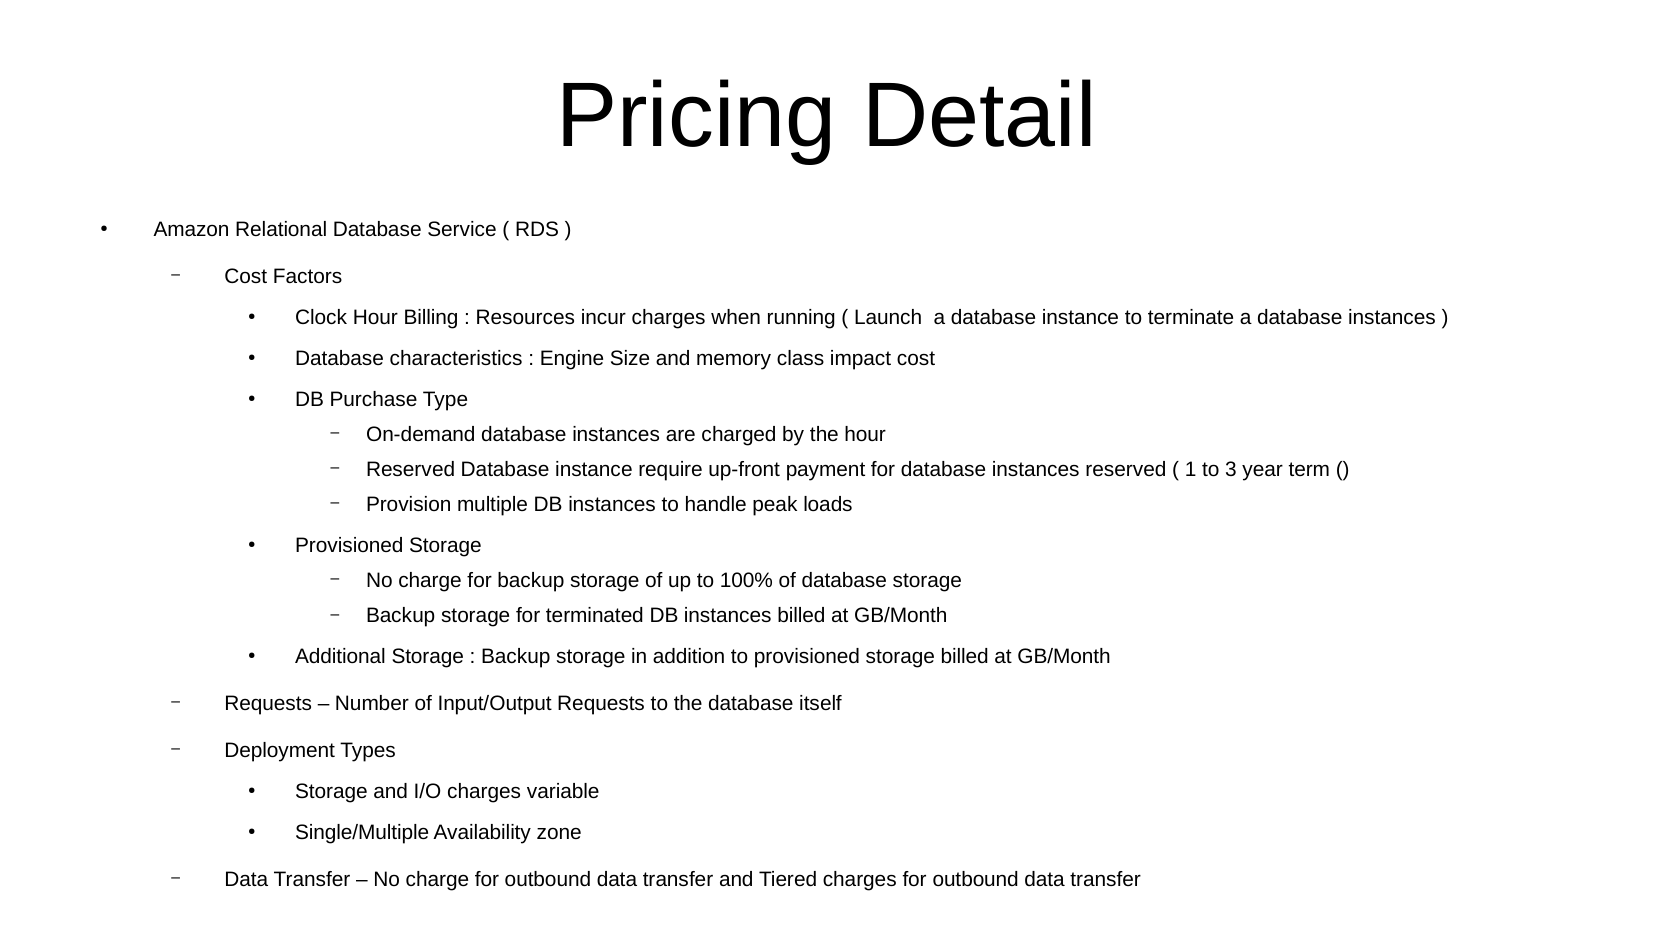

# Pricing Detail
Amazon Relational Database Service ( RDS )
Cost Factors
Clock Hour Billing : Resources incur charges when running ( Launch a database instance to terminate a database instances )
Database characteristics : Engine Size and memory class impact cost
DB Purchase Type
On-demand database instances are charged by the hour
Reserved Database instance require up-front payment for database instances reserved ( 1 to 3 year term ()
Provision multiple DB instances to handle peak loads
Provisioned Storage
No charge for backup storage of up to 100% of database storage
Backup storage for terminated DB instances billed at GB/Month
Additional Storage : Backup storage in addition to provisioned storage billed at GB/Month
Requests – Number of Input/Output Requests to the database itself
Deployment Types
Storage and I/O charges variable
Single/Multiple Availability zone
Data Transfer – No charge for outbound data transfer and Tiered charges for outbound data transfer